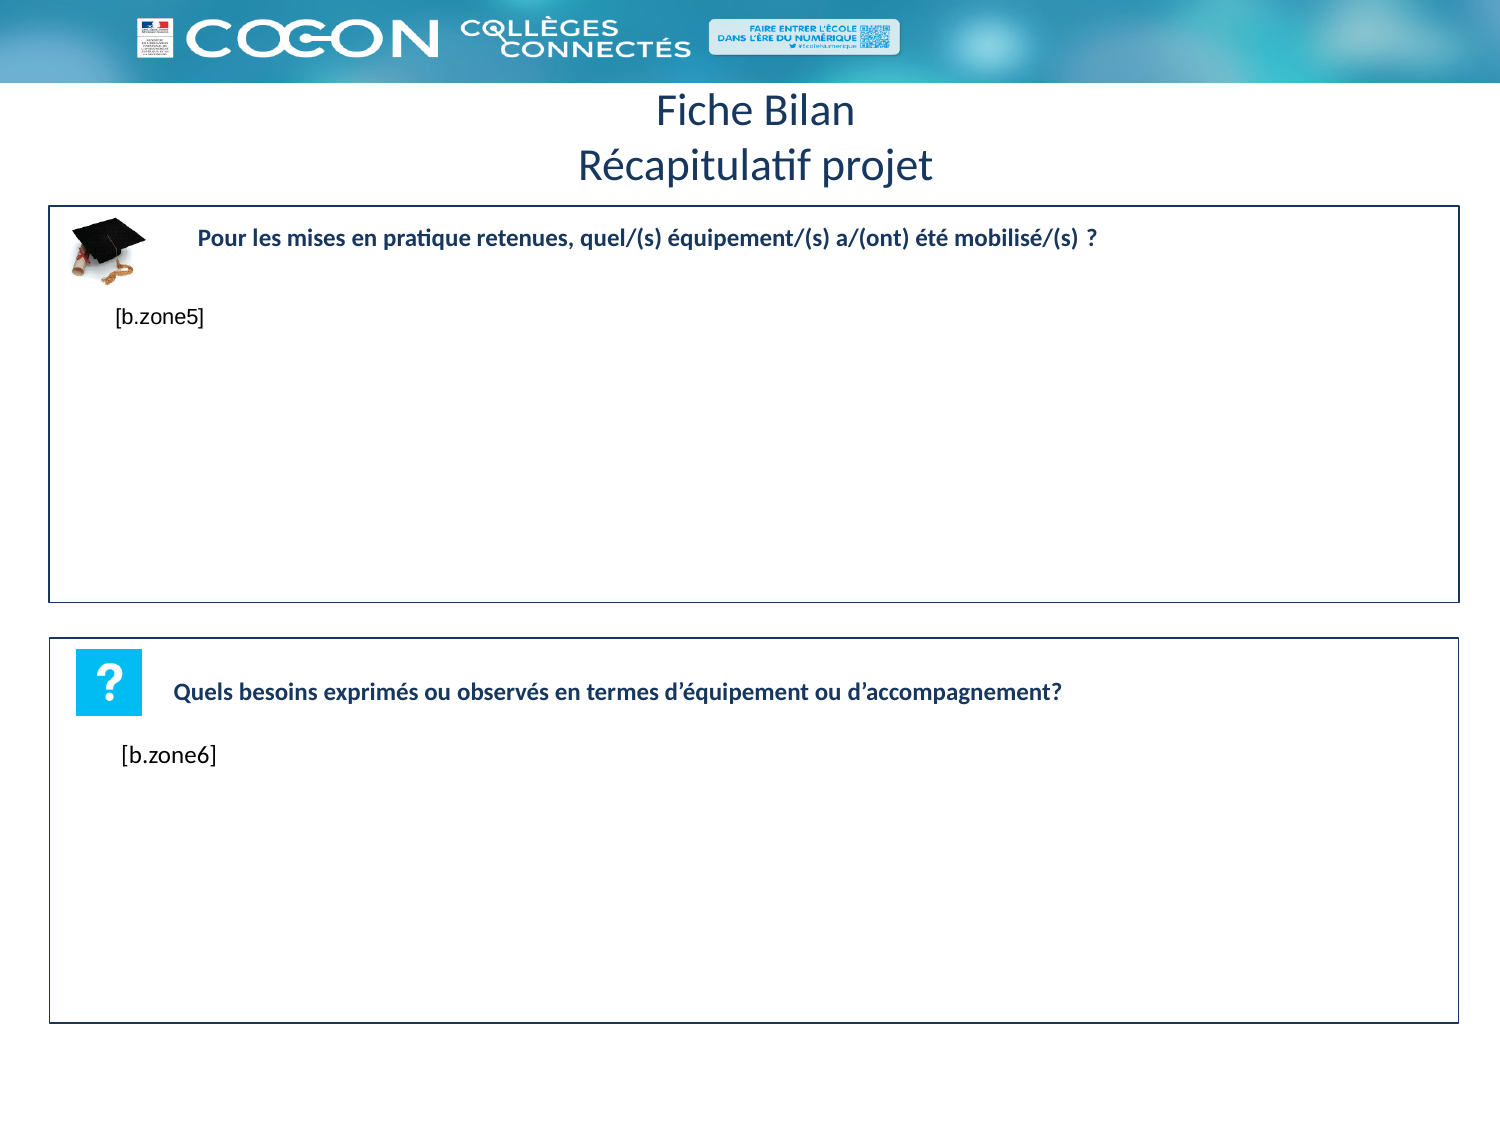

# Fiche Bilan Récapitulatif projet
Pour les mises en pratique retenues, quel/(s) équipement/(s) a/(ont) été mobilisé/(s) ?
[b.zone5]
Quels besoins exprimés ou observés en termes d’équipement ou d’accompagnement?
[b.zone6]